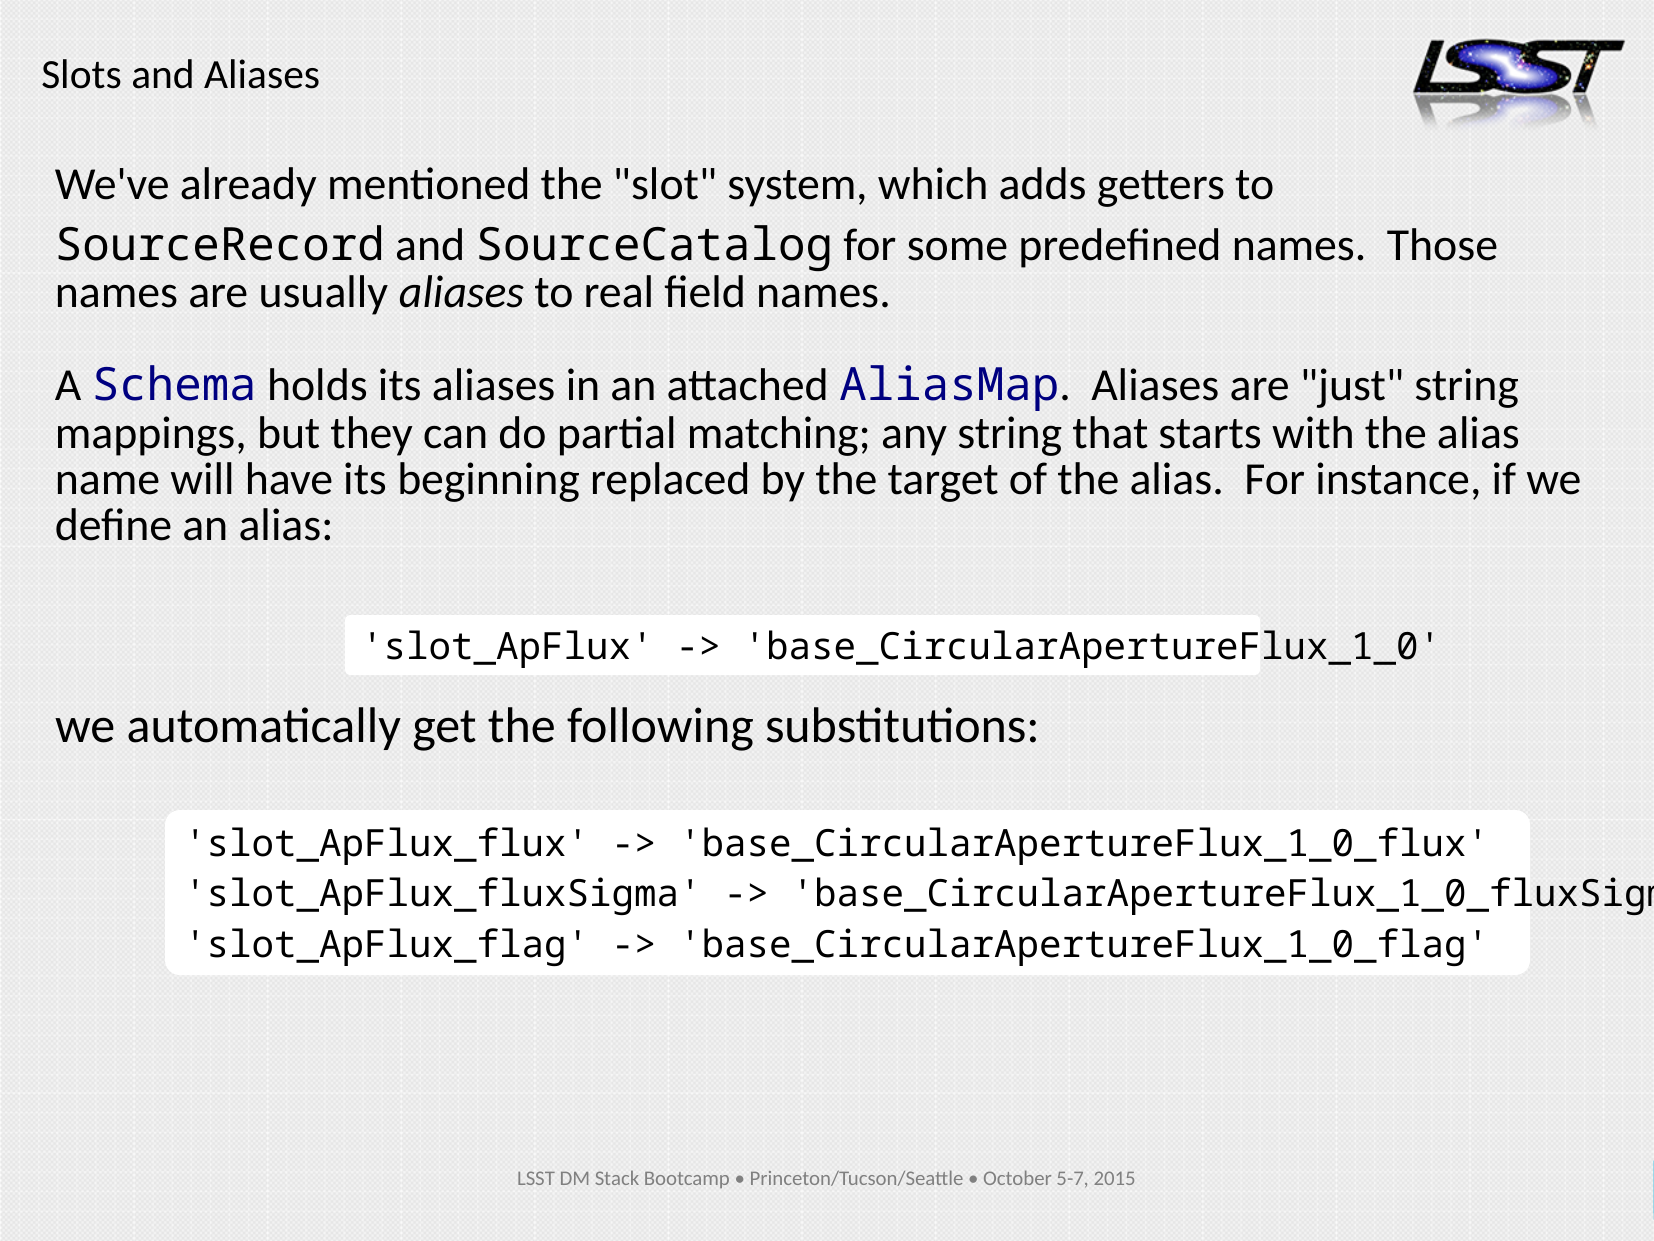

# Slots and Aliases
We've already mentioned the "slot" system, which adds getters to SourceRecord and SourceCatalog for some predefined names. Those names are usually aliases to real field names.
A Schema holds its aliases in an attached AliasMap. Aliases are "just" string mappings, but they can do partial matching; any string that starts with the alias name will have its beginning replaced by the target of the alias. For instance, if we define an alias:
'slot_ApFlux' -> 'base_CircularApertureFlux_1_0'
we automatically get the following substitutions:
'slot_ApFlux_flux' -> 'base_CircularApertureFlux_1_0_flux'
'slot_ApFlux_fluxSigma' -> 'base_CircularApertureFlux_1_0_fluxSigma'
'slot_ApFlux_flag' -> 'base_CircularApertureFlux_1_0_flag'